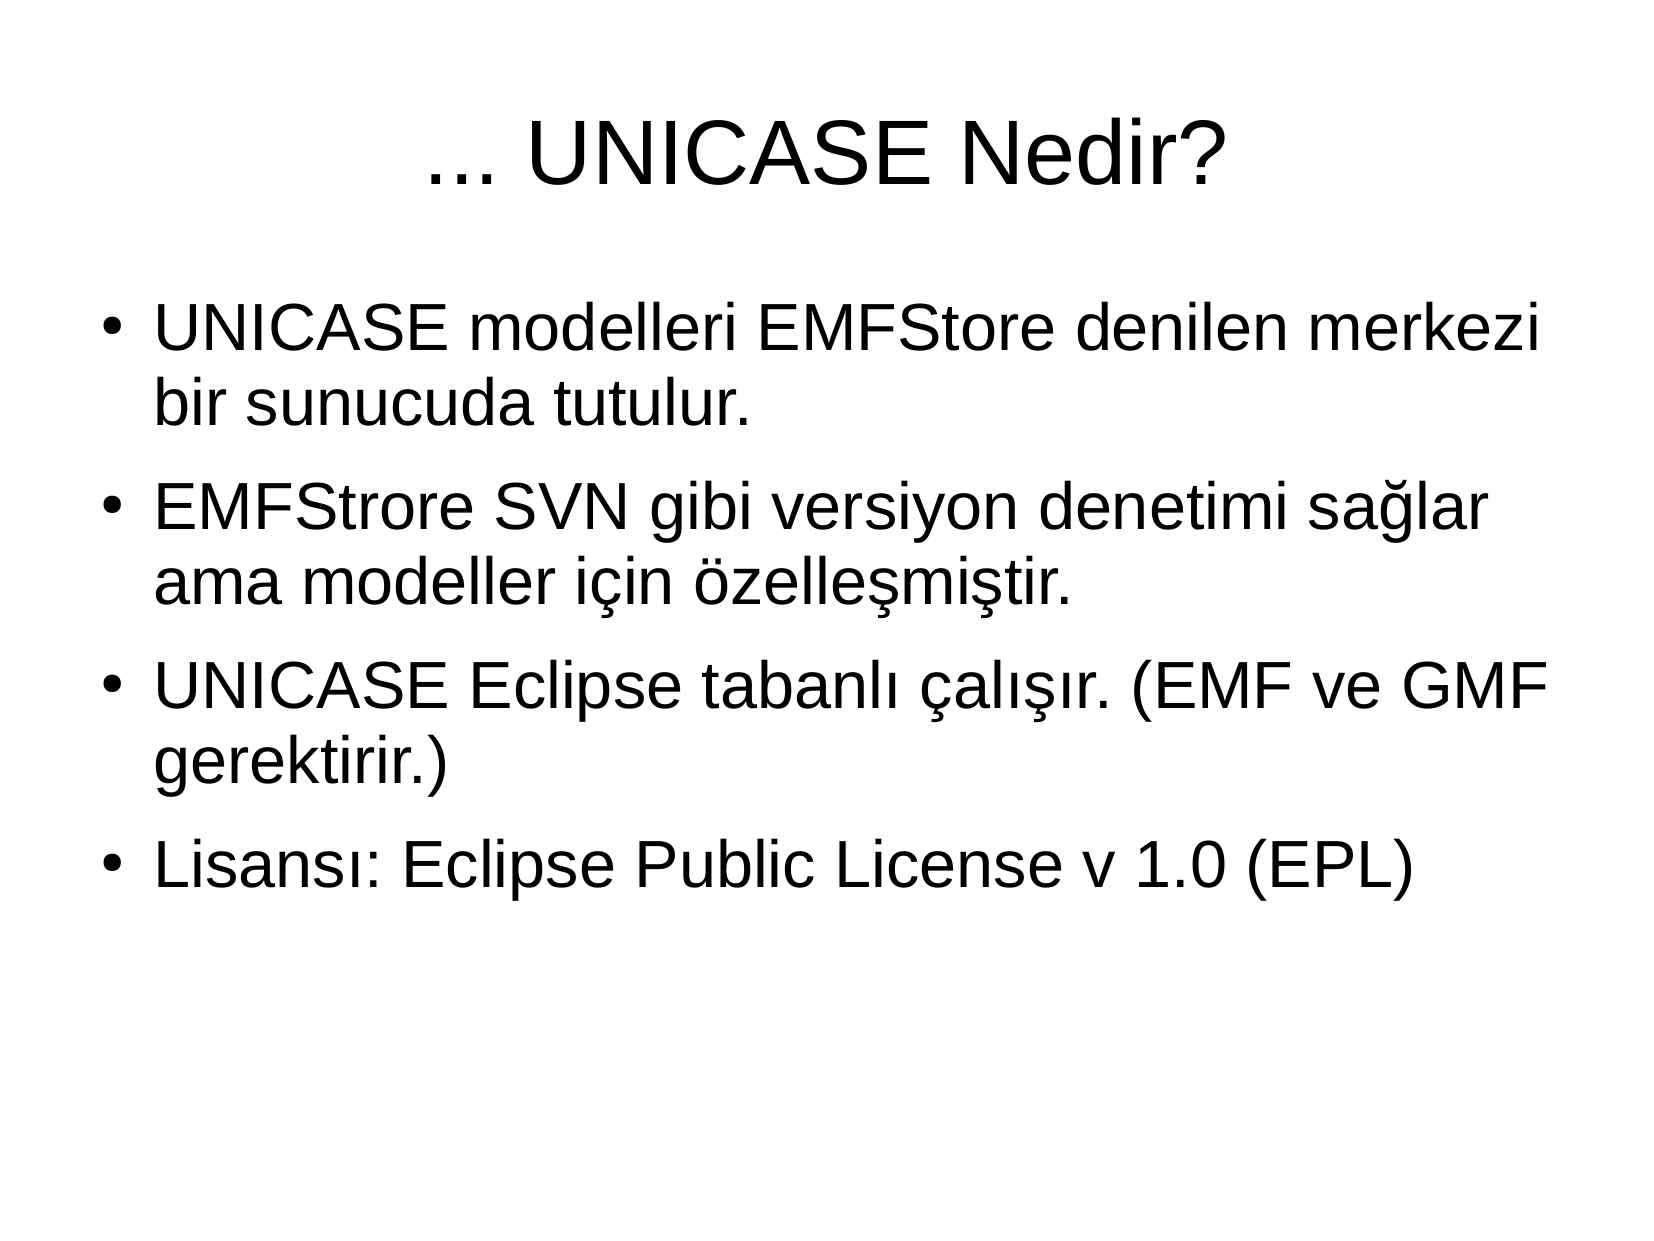

# ... UNICASE Nedir?
UNICASE modelleri EMFStore denilen merkezi bir sunucuda tutulur.
EMFStrore SVN gibi versiyon denetimi sağlar ama modeller için özelleşmiştir.
UNICASE Eclipse tabanlı çalışır. (EMF ve GMF gerektirir.)
Lisansı: Eclipse Public License v 1.0 (EPL)